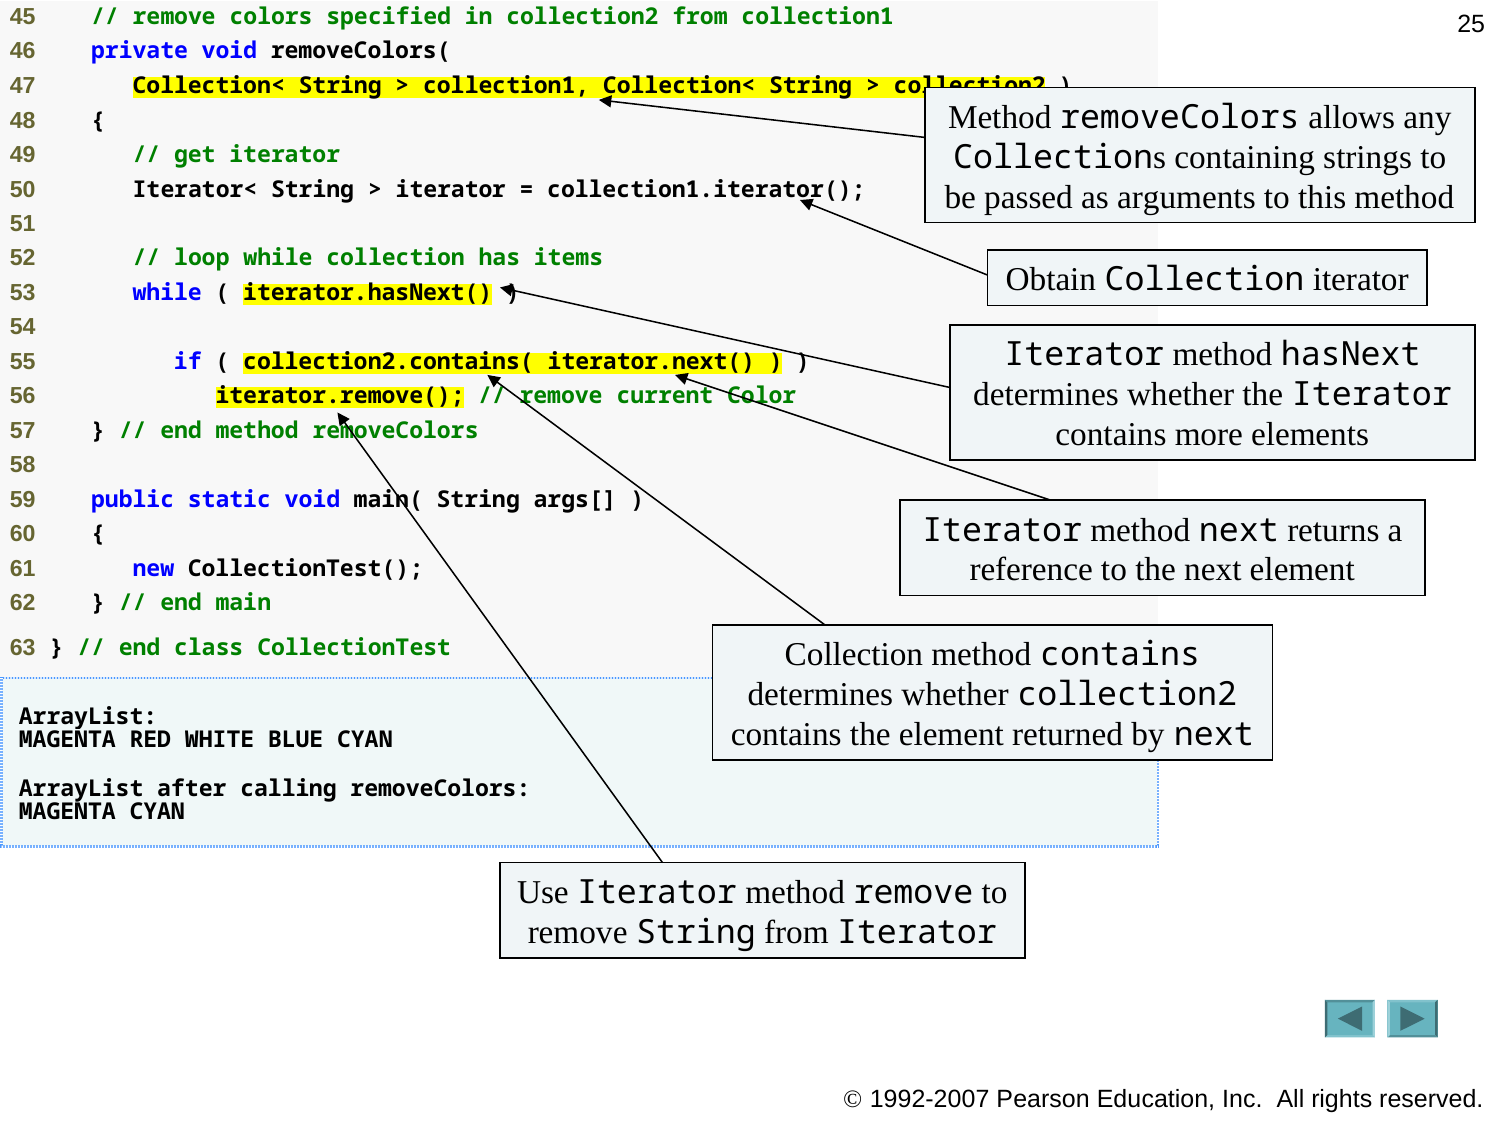

#
Method removeColors allows any Collections containing strings to be passed as arguments to this method
Obtain Collection iterator
Iterator method hasNext determines whether the Iterator contains more elements
Iterator method next returns a reference to the next element
Collection method contains determines whether collection2 contains the element returned by next
Use Iterator method remove to remove String from Iterator